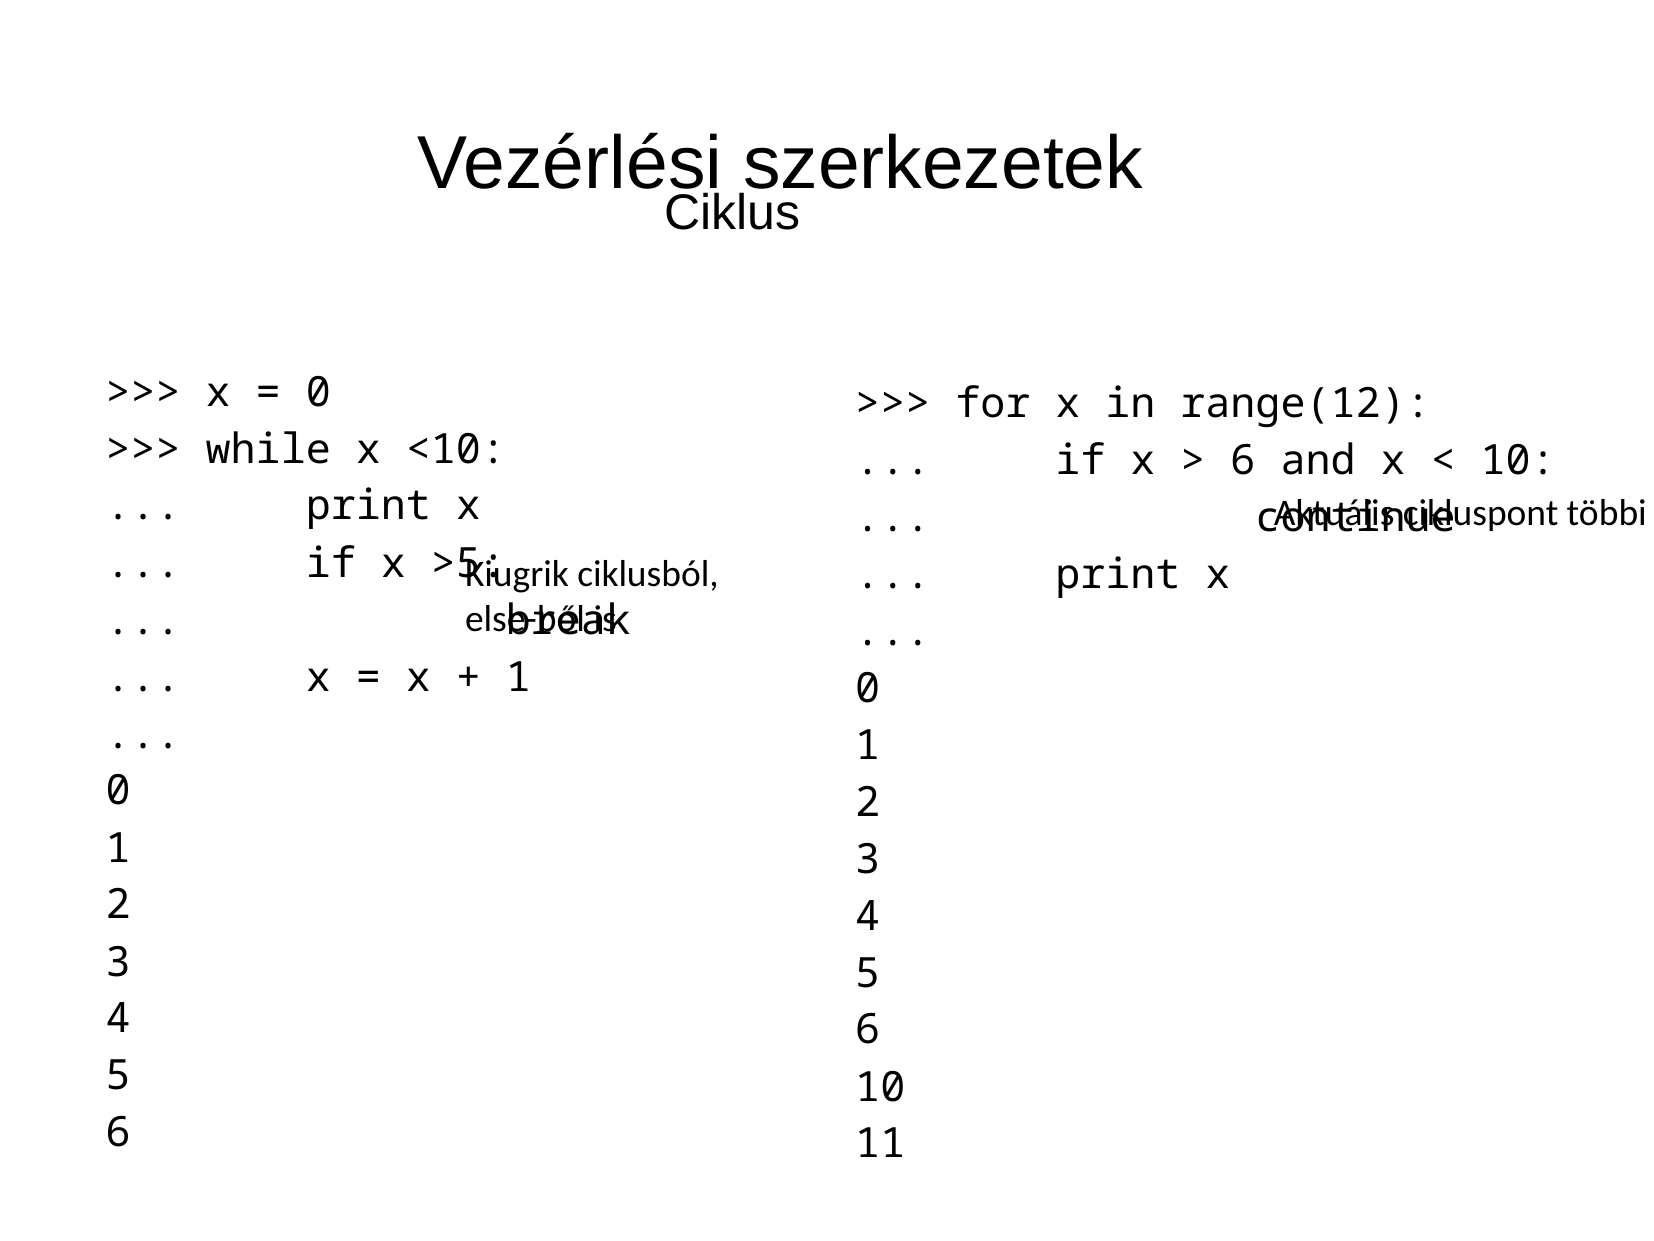

Vezérlési szerkezetek
Ciklus
>>> x = 0
>>> while x <10:
... print x
... if x >5:
... break
... x = x + 1
...
0
1
2
3
4
5
6
>>> for x in range(12):
... if x > 6 and x < 10:
... continue
... print x
...
0
1
2
3
4
5
6
10
11
Aktuális cikluspont többi részét tolj át
Kiugrik ciklusból, else-ből is